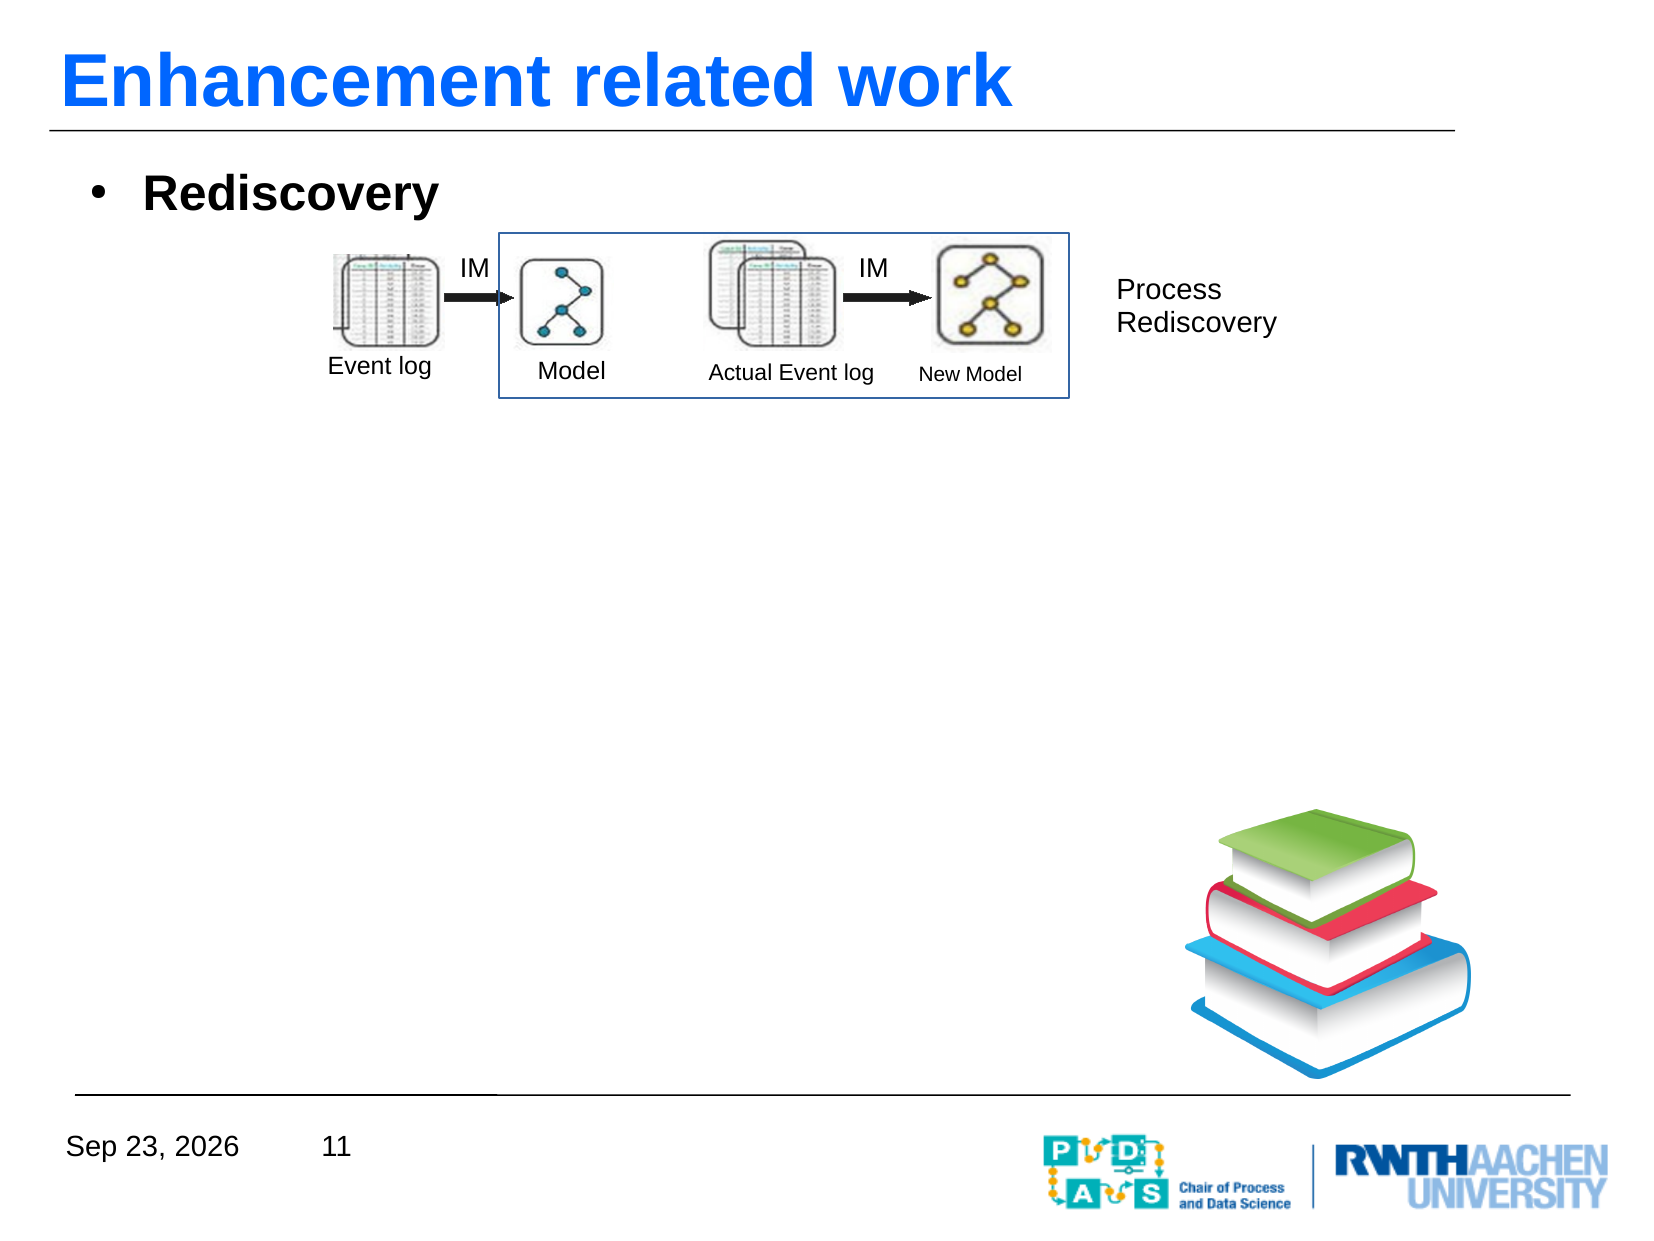

# Enhancement related work
Rediscovery
IM
IM
Process
Rediscovery
Event log
Model
Actual Event log
New Model